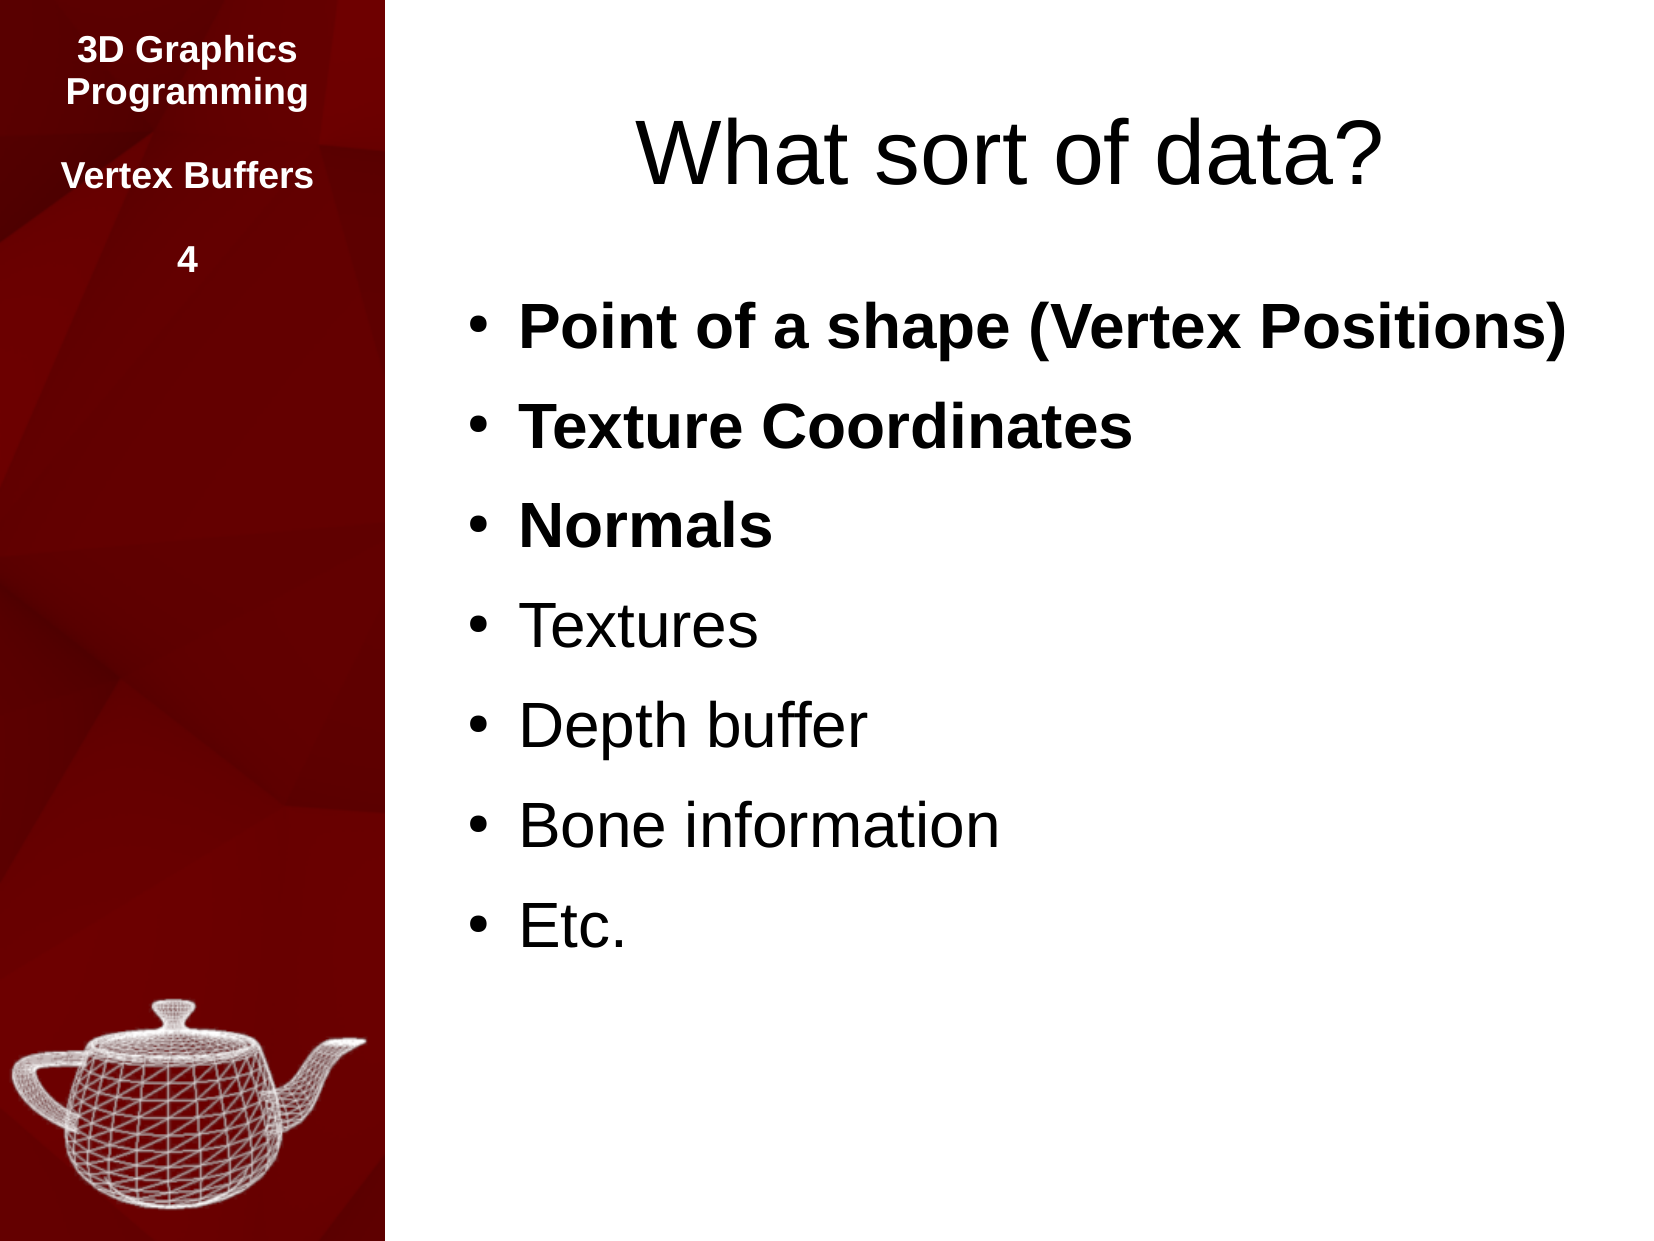

# What sort of data?
Point of a shape (Vertex Positions)
Texture Coordinates
Normals
Textures
Depth buffer
Bone information
Etc.